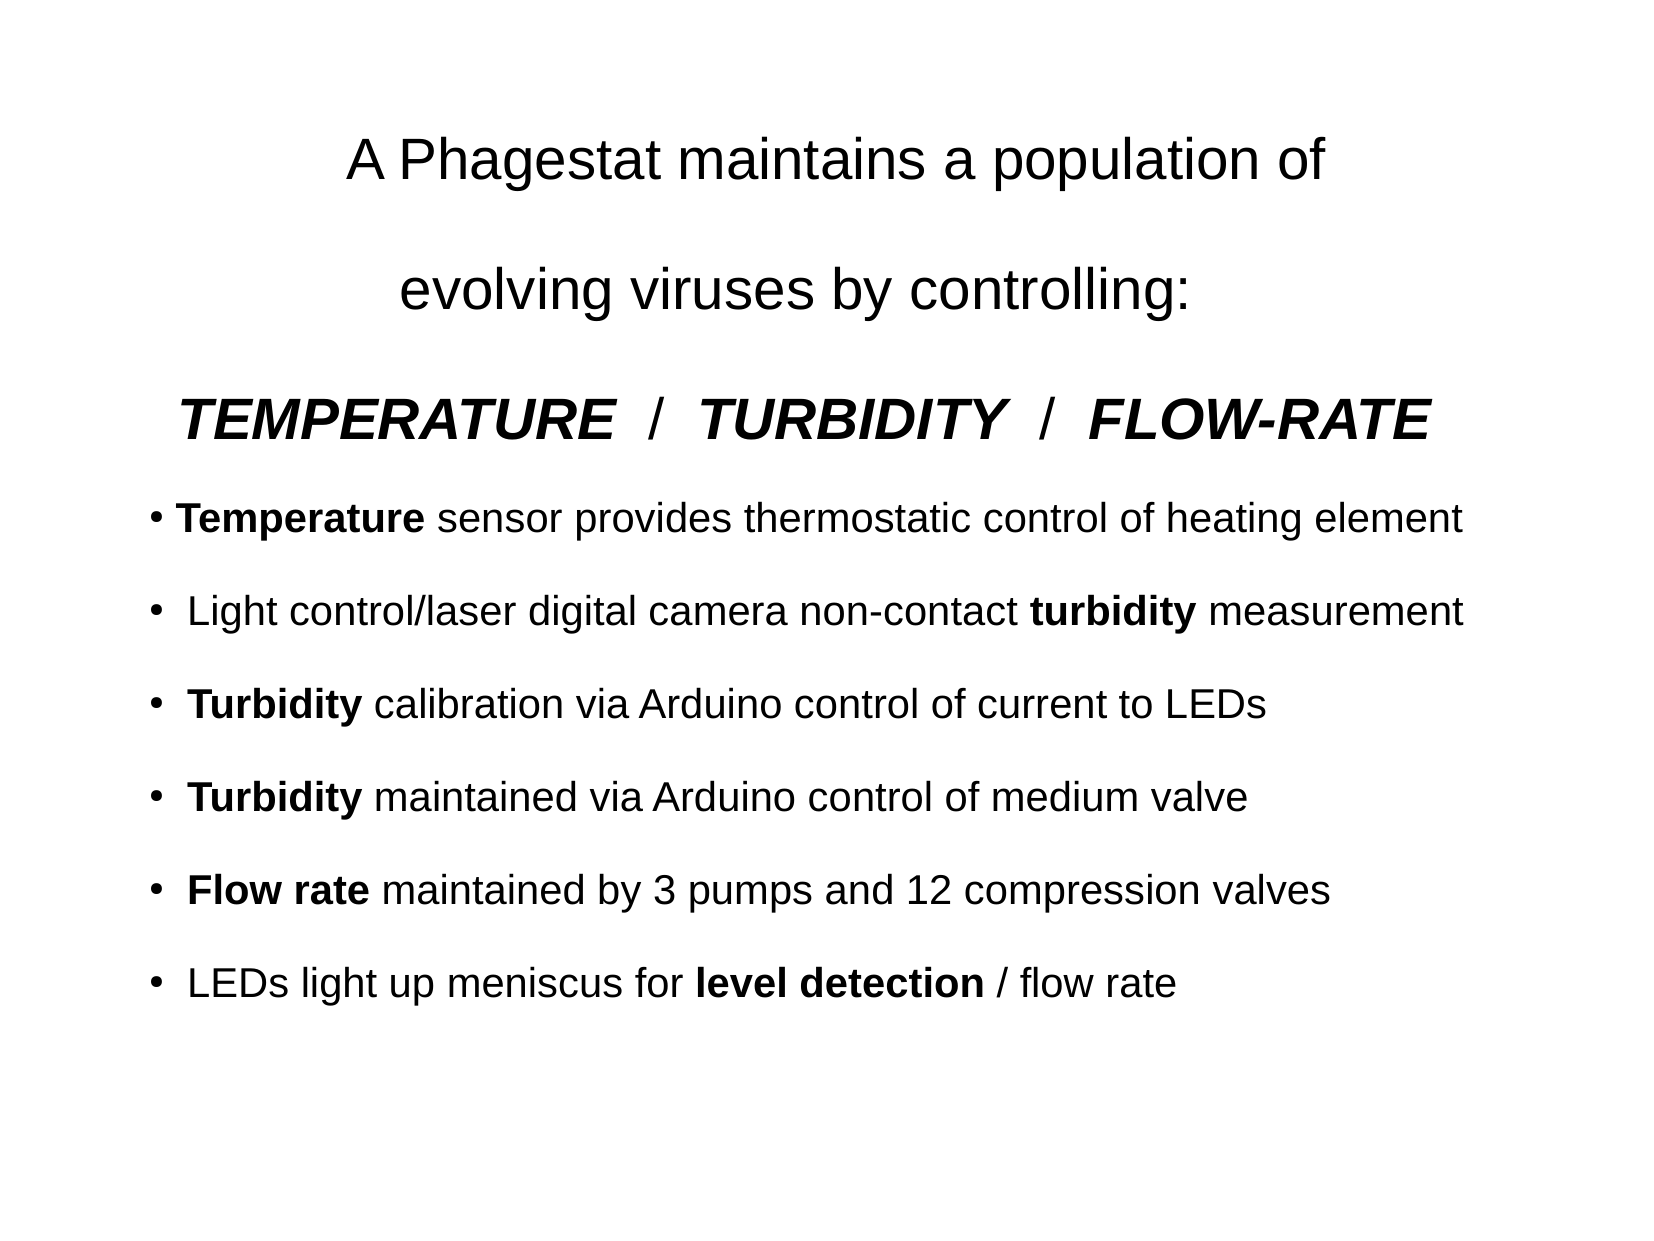

A Phagestat maintains a population of
evolving viruses by controlling:
TEMPERATURE / TURBIDITY / FLOW-RATE
 Temperature sensor provides thermostatic control of heating element
 Light control/laser digital camera non-contact turbidity measurement
 Turbidity calibration via Arduino control of current to LEDs
 Turbidity maintained via Arduino control of medium valve
 Flow rate maintained by 3 pumps and 12 compression valves
 LEDs light up meniscus for level detection / flow rate